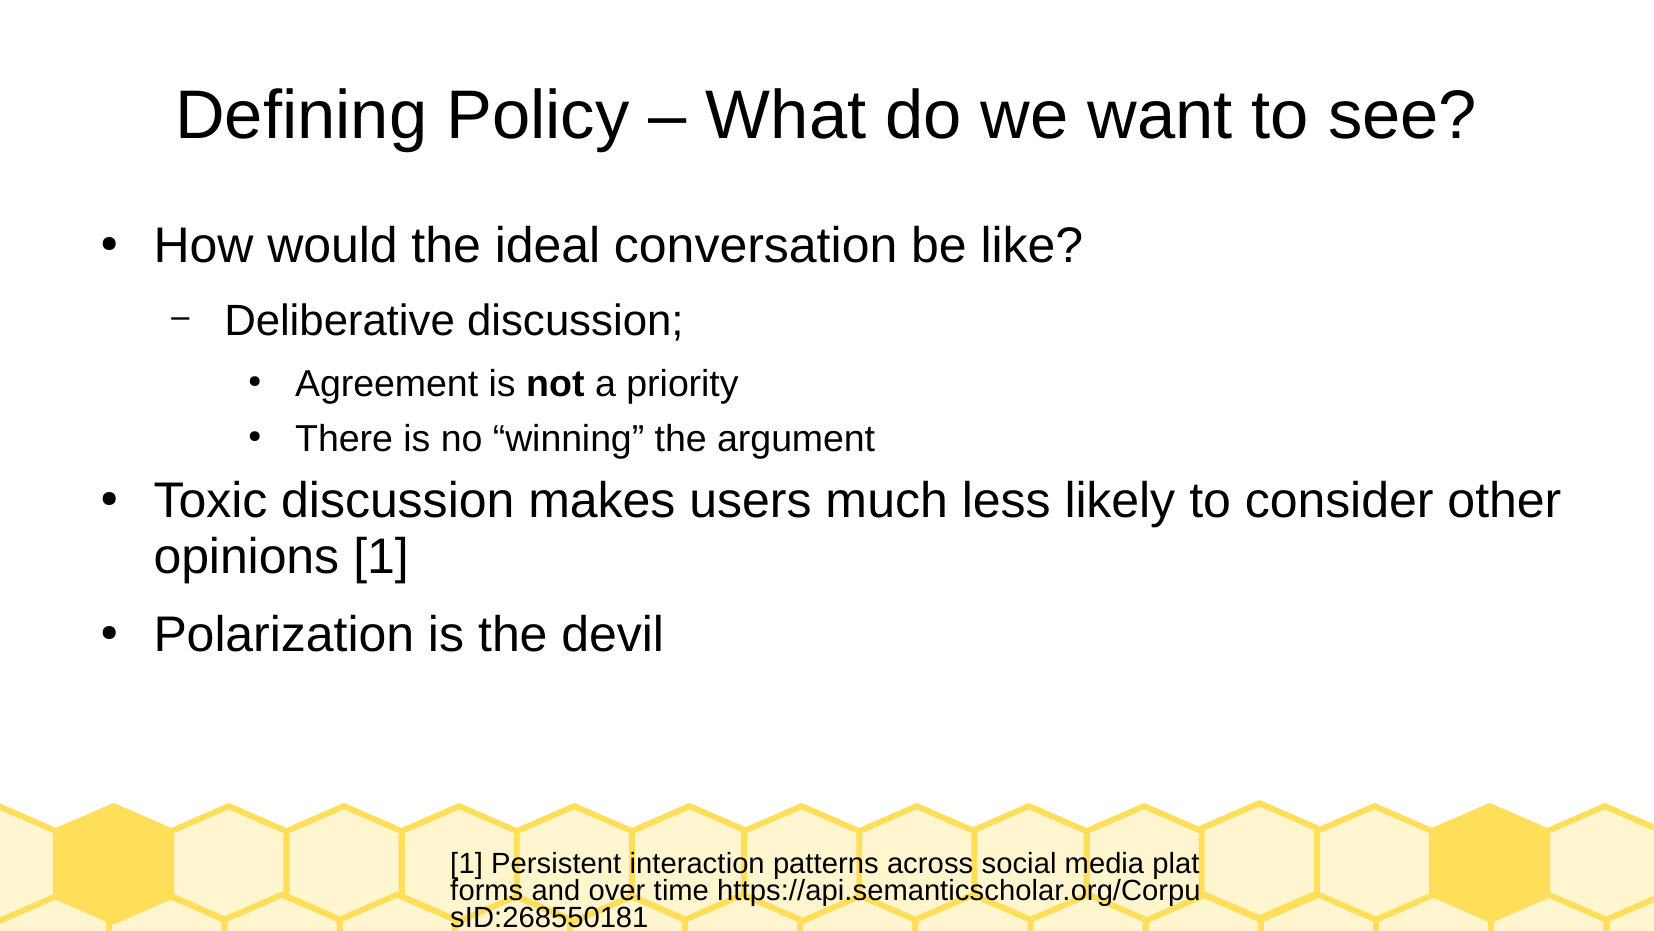

# Defining Policy – What do we want to see?
How would the ideal conversation be like?
Deliberative discussion;
Agreement is not a priority
There is no “winning” the argument
Toxic discussion makes users much less likely to consider other opinions [1]
Polarization is the devil
[1] Persistent interaction patterns across social media platforms and over time https://api.semanticscholar.org/CorpusID:268550181